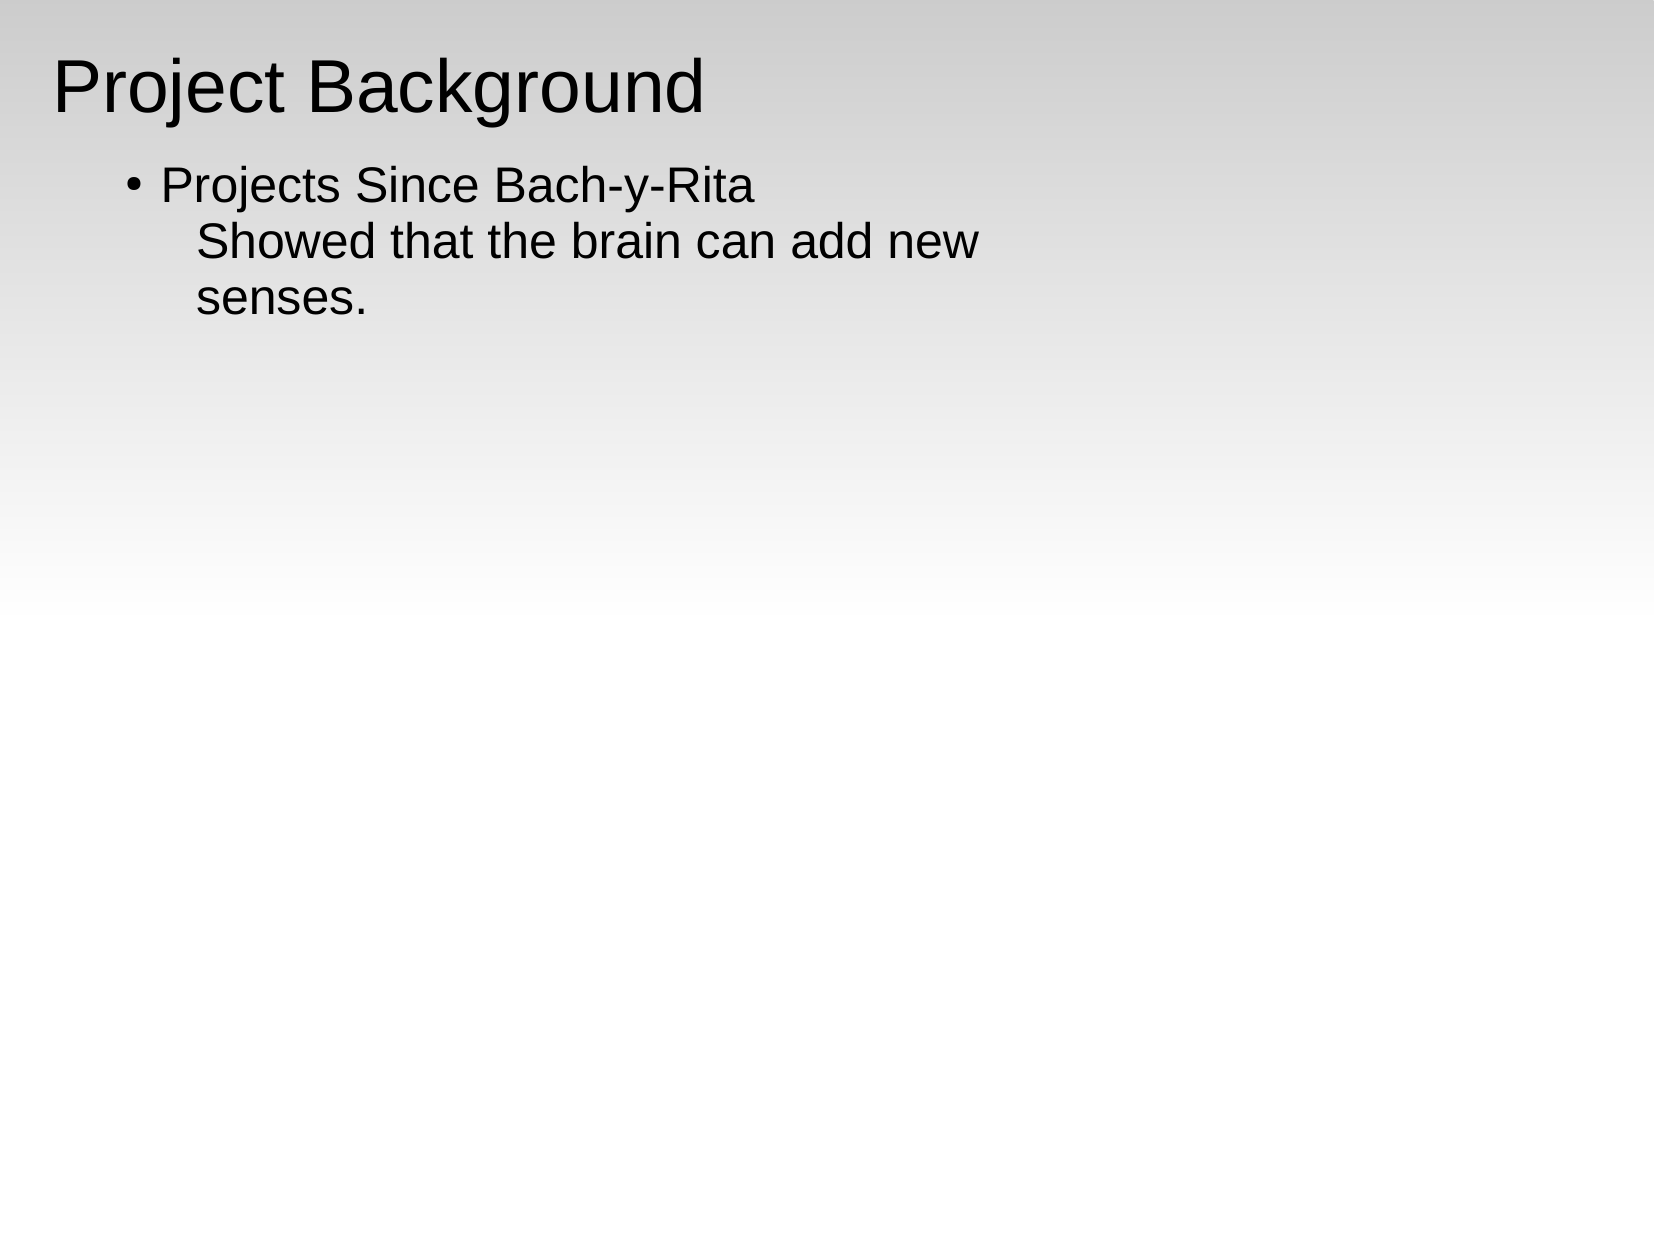

Project Background
Projects Since Bach-y-Rita
Showed that the brain can add new senses.